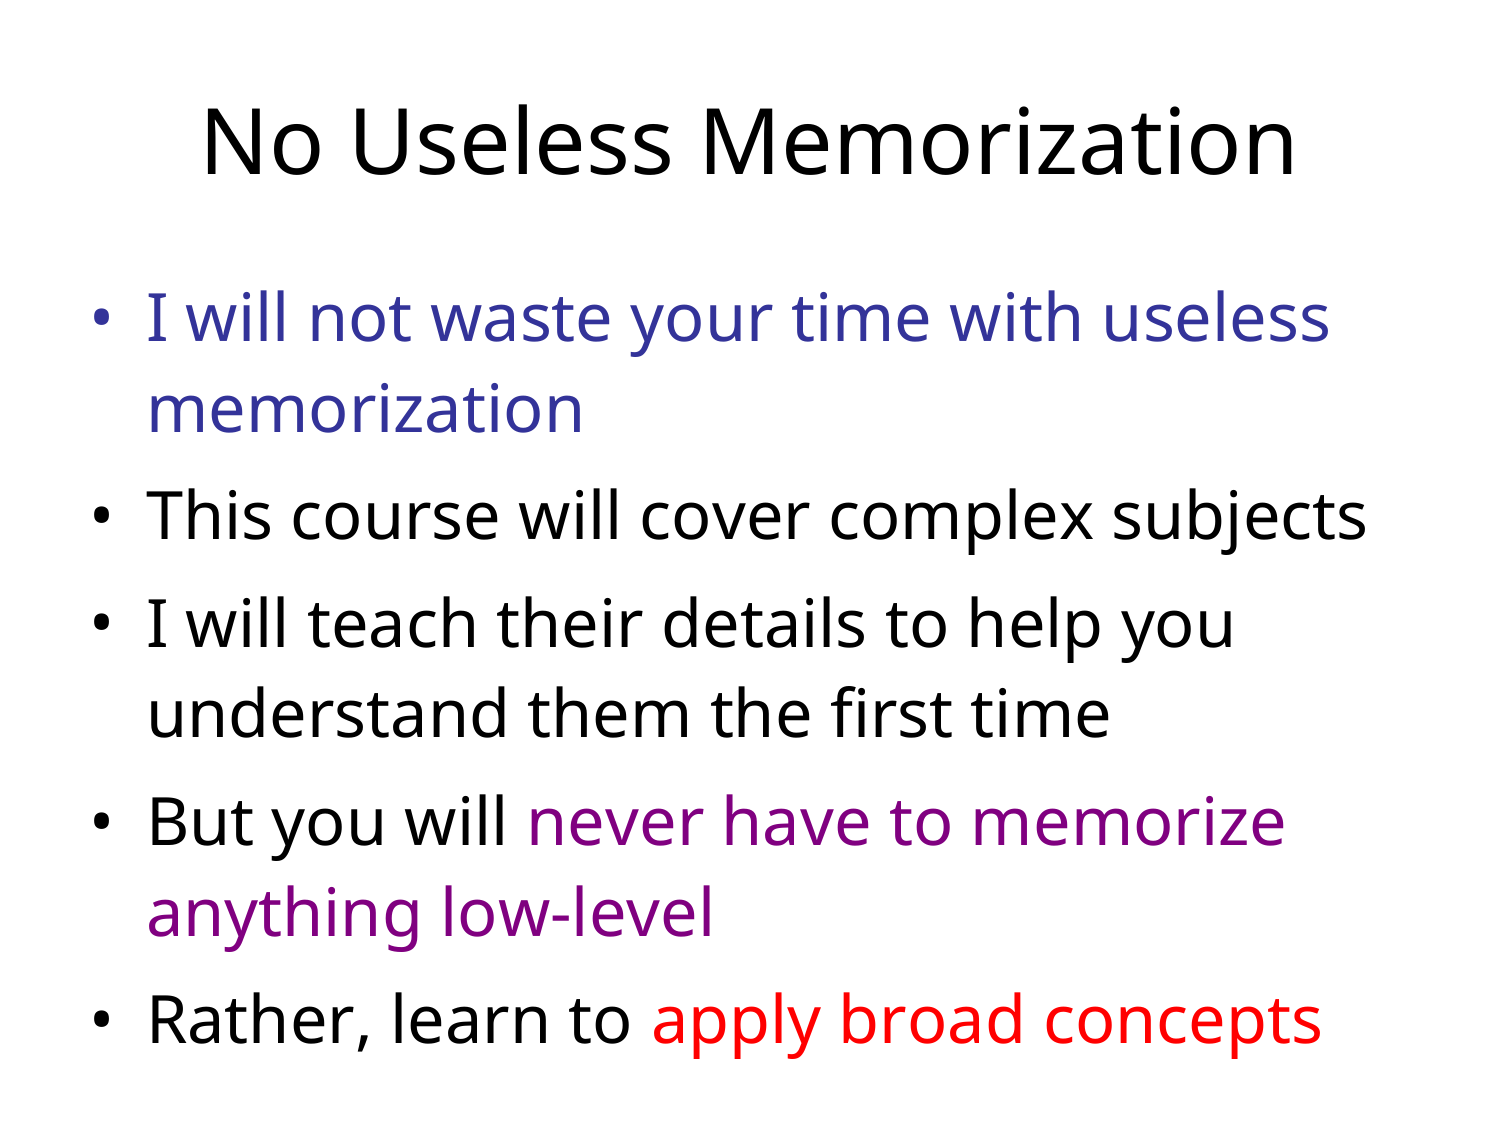

# No Useless Memorization
I will not waste your time with useless memorization
This course will cover complex subjects
I will teach their details to help you understand them the first time
But you will never have to memorize anything low-level
Rather, learn to apply broad concepts